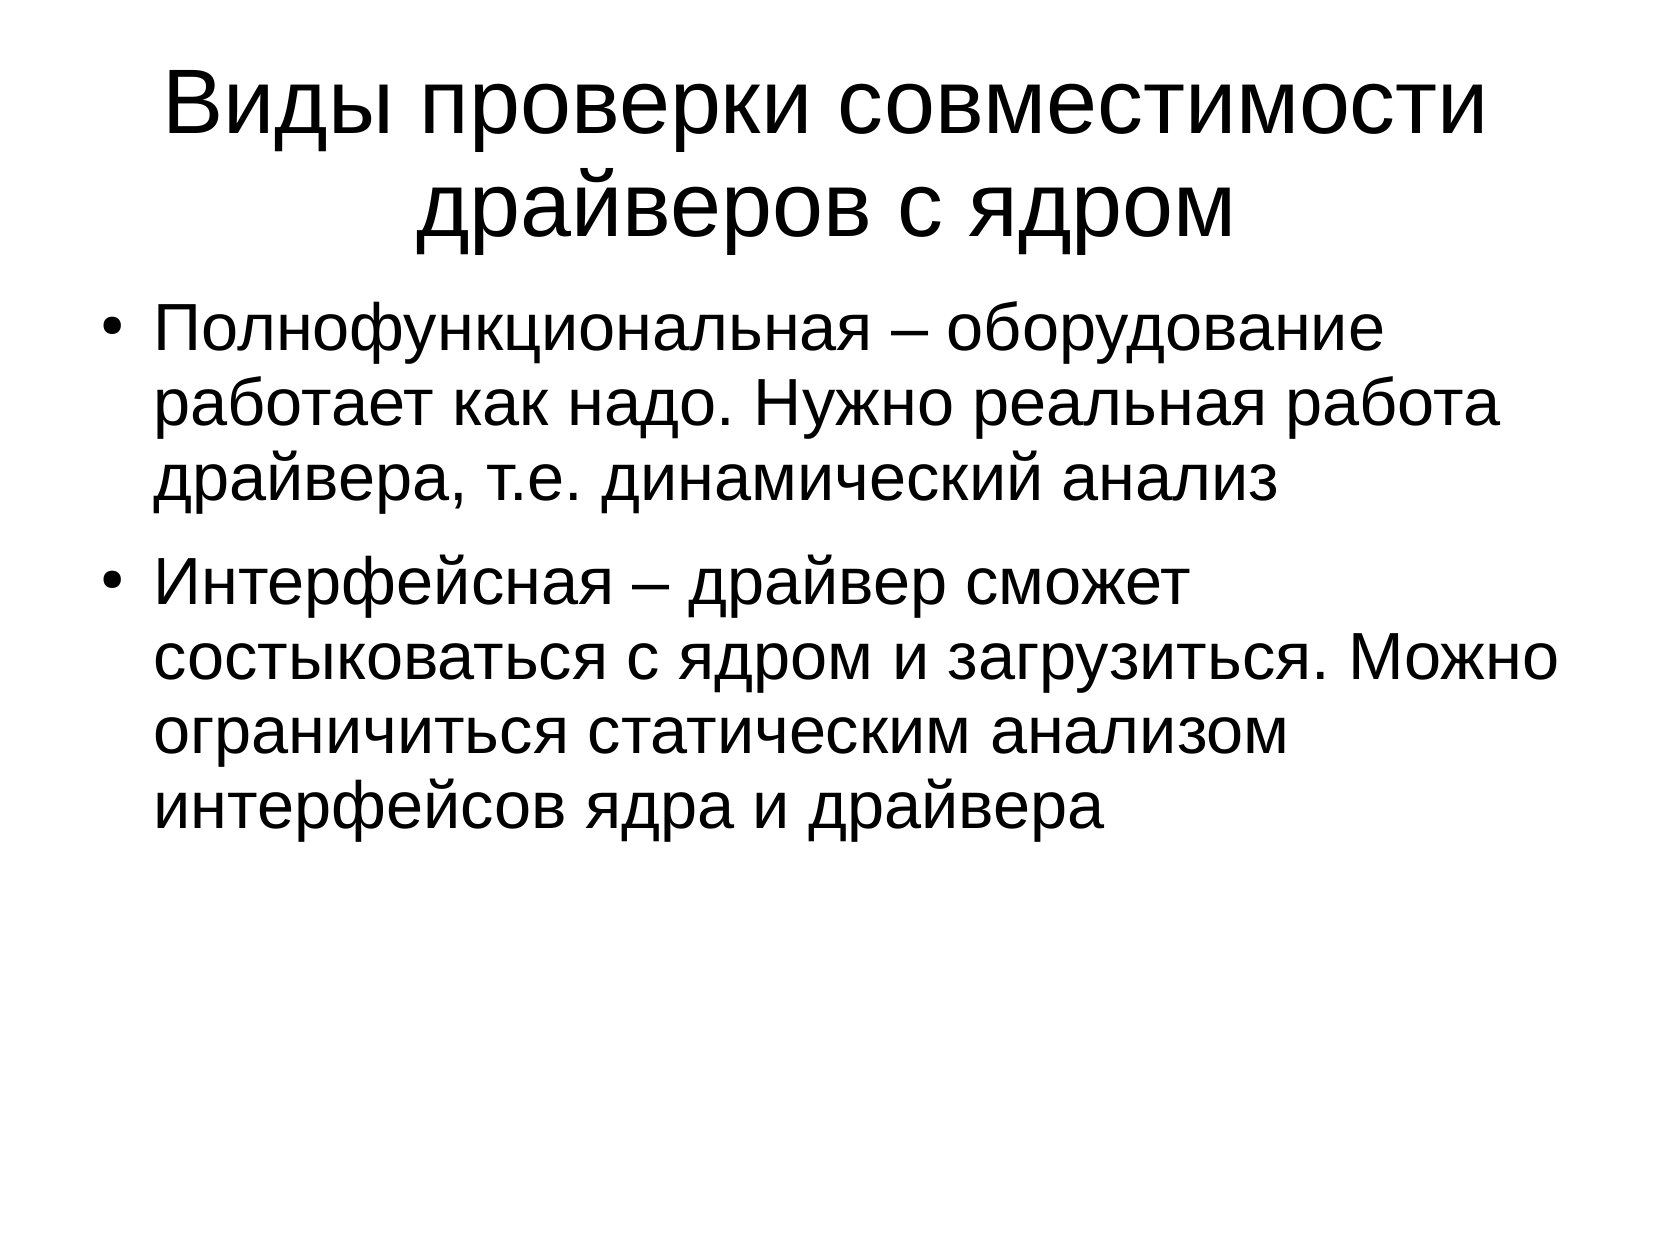

# Виды проверки совместимости драйверов с ядром
Полнофункциональная – оборудование работает как надо. Нужно реальная работа драйвера, т.е. динамический анализ
Интерфейсная – драйвер сможет состыковаться с ядром и загрузиться. Можно ограничиться статическим анализом интерфейсов ядра и драйвера